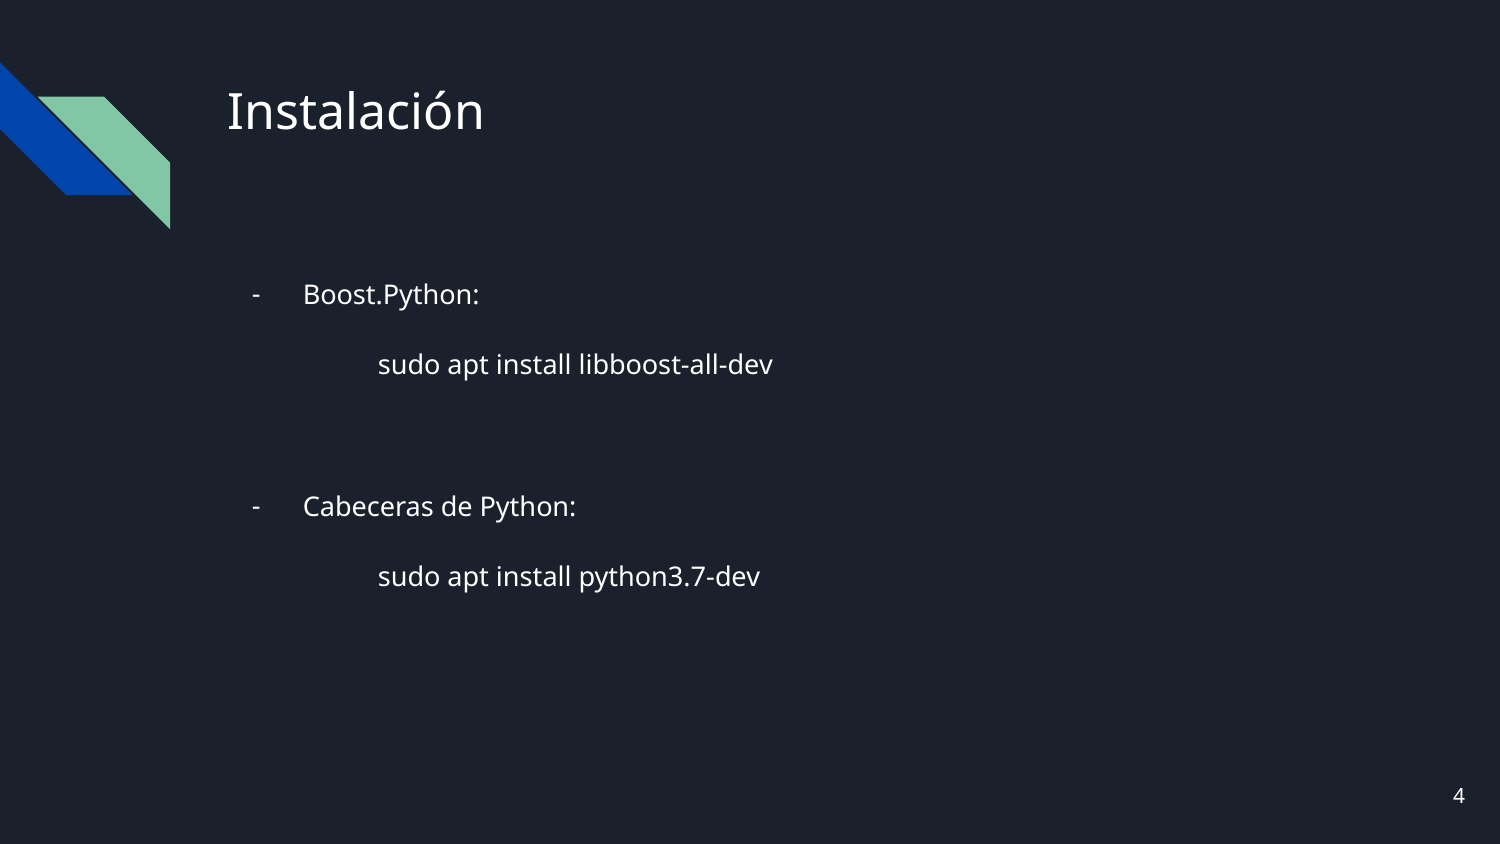

# Instalación
Boost.Python:
	sudo apt install libboost-all-dev
Cabeceras de Python:
sudo apt install python3.7-dev